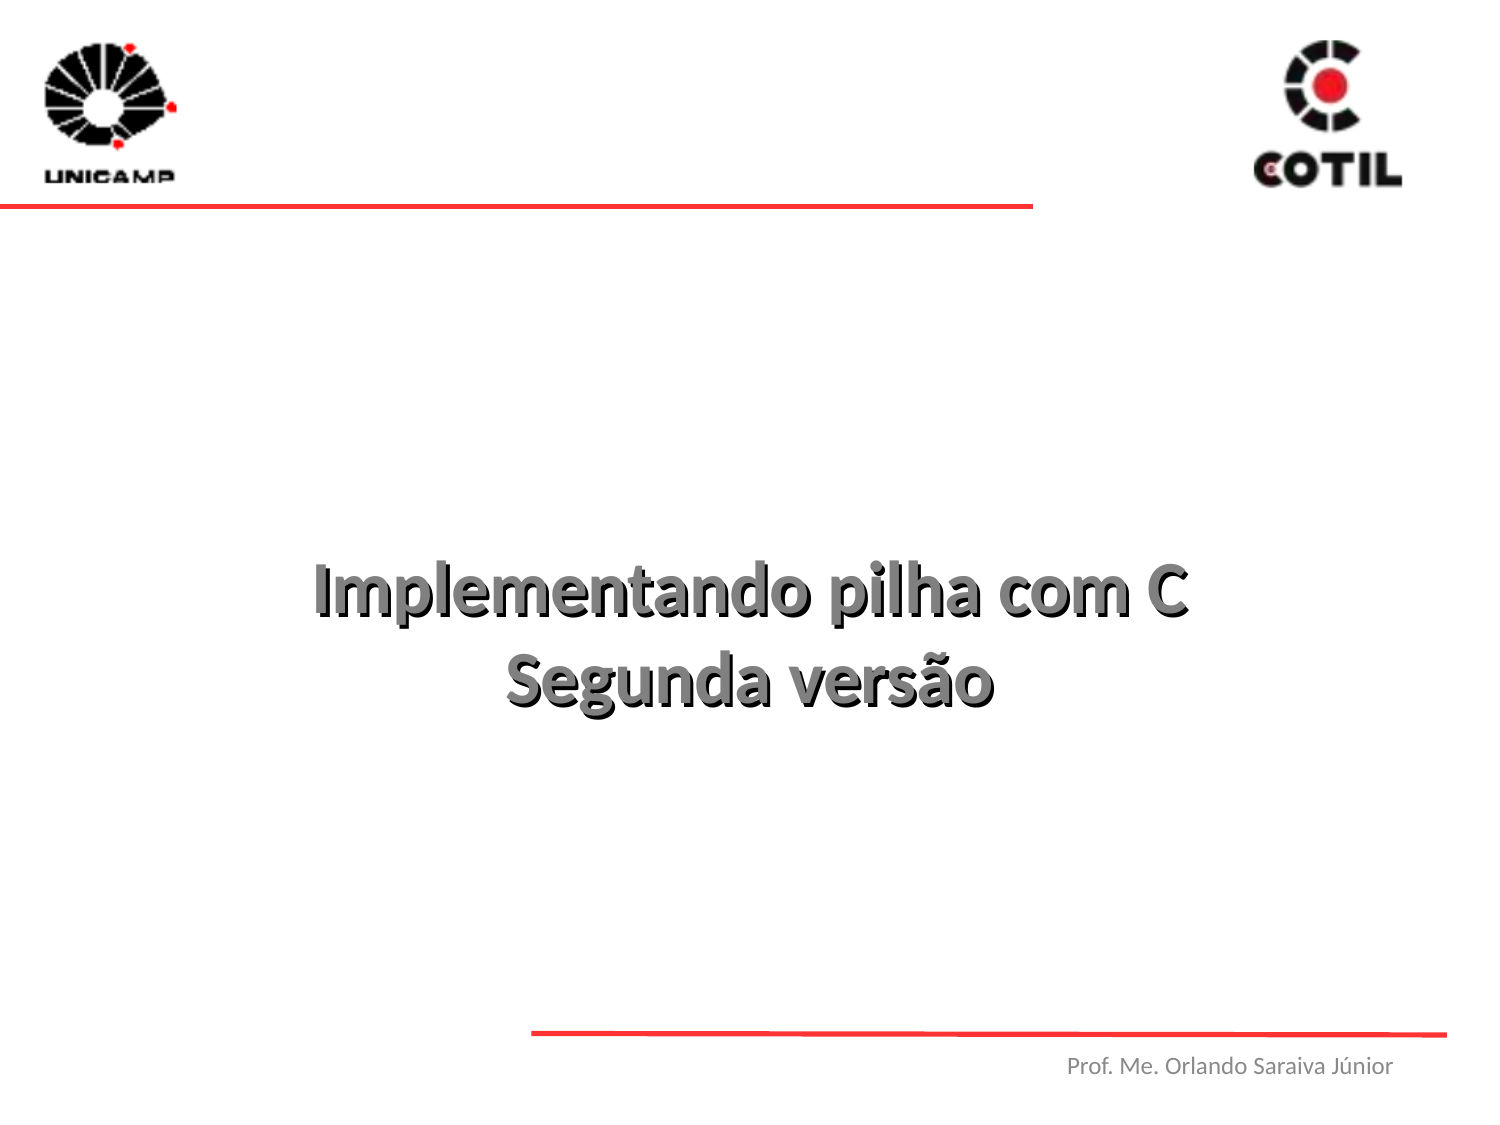

# Implementando pilha com C Segunda versão